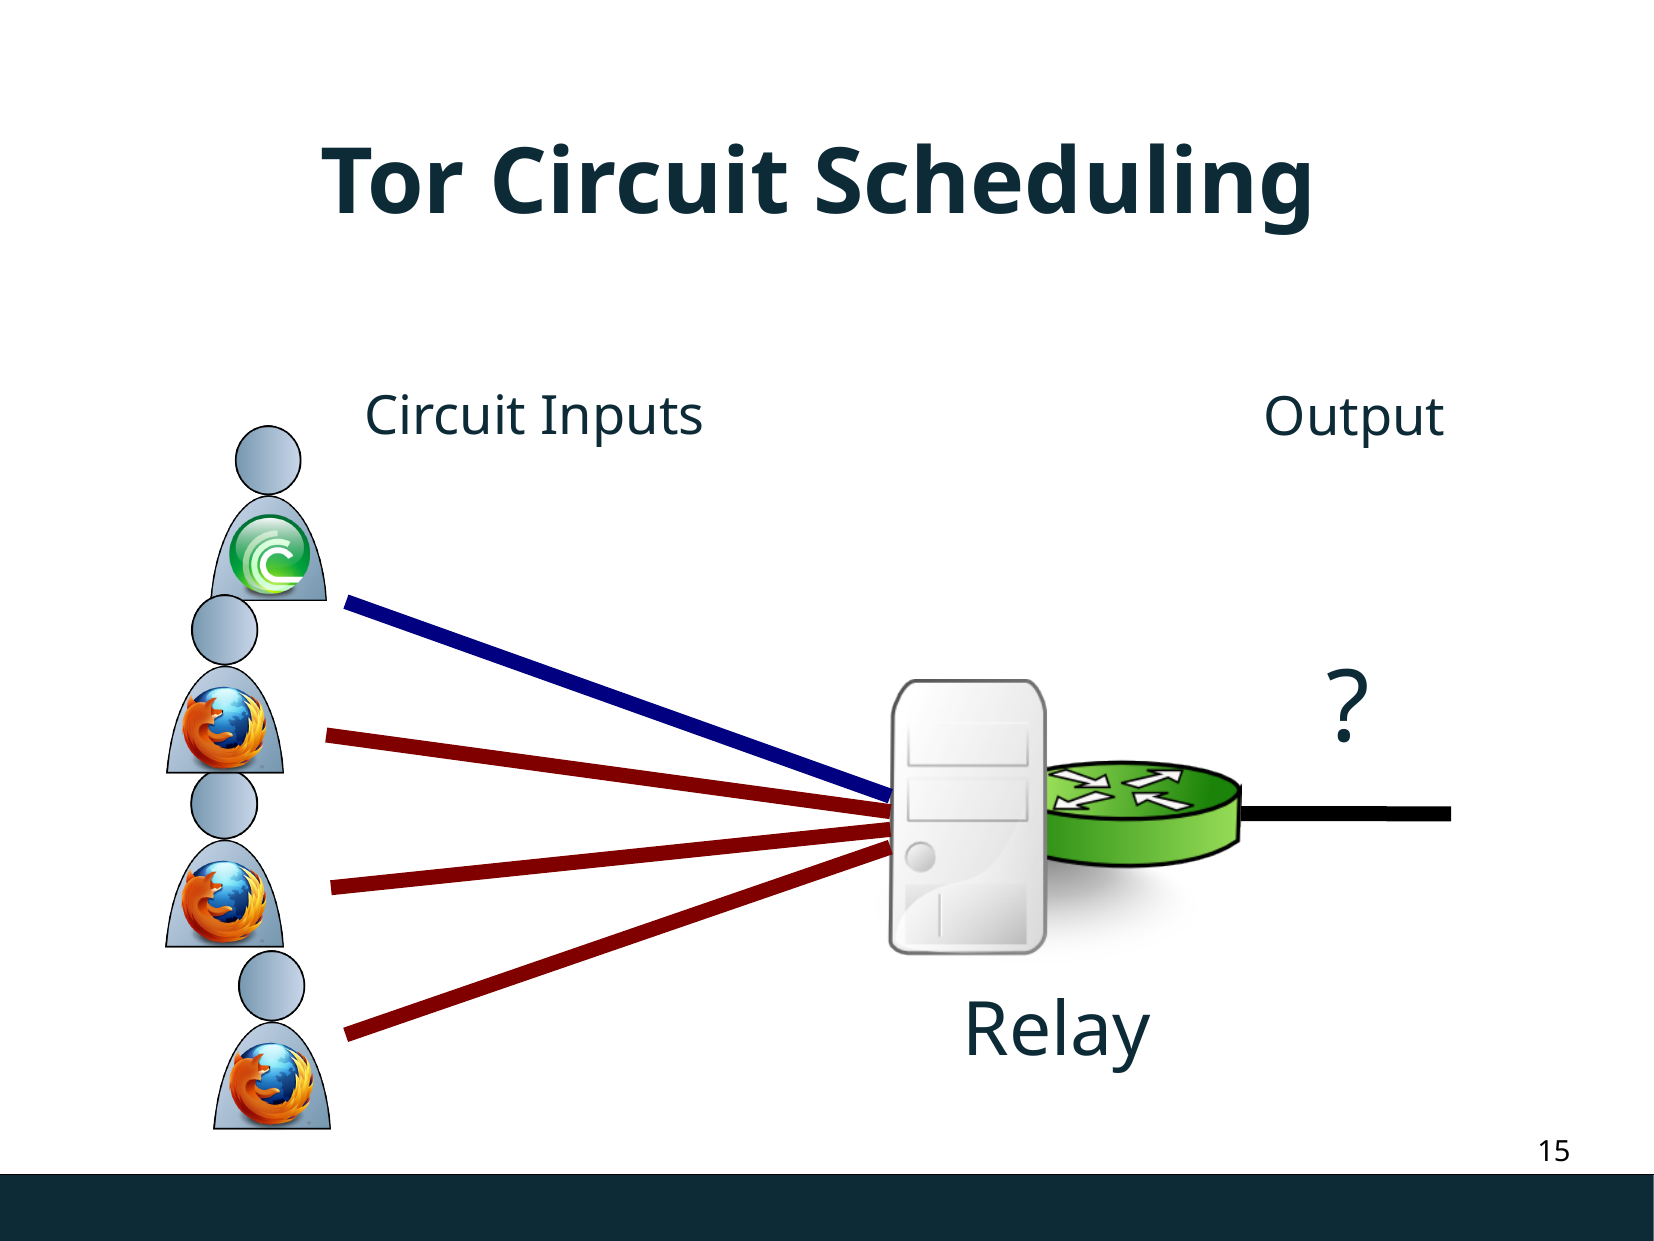

# Tor Circuit Scheduling
Circuit Inputs
Output
?
Relay
15